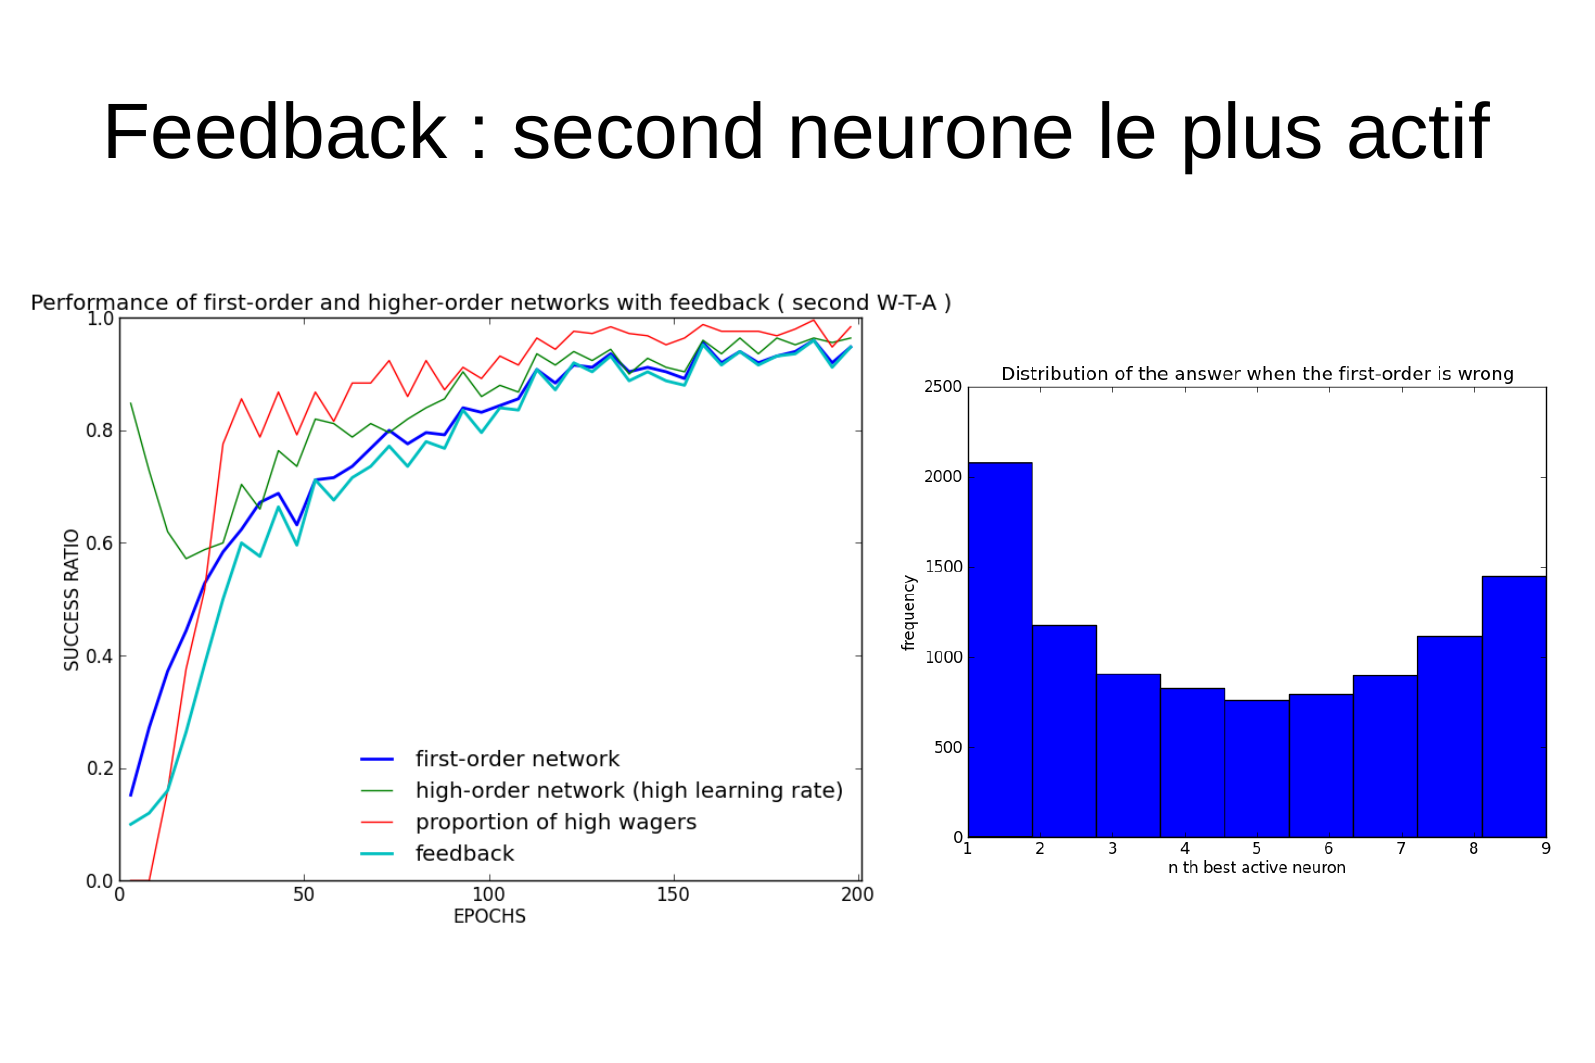

# Feedback : second neurone le plus actif